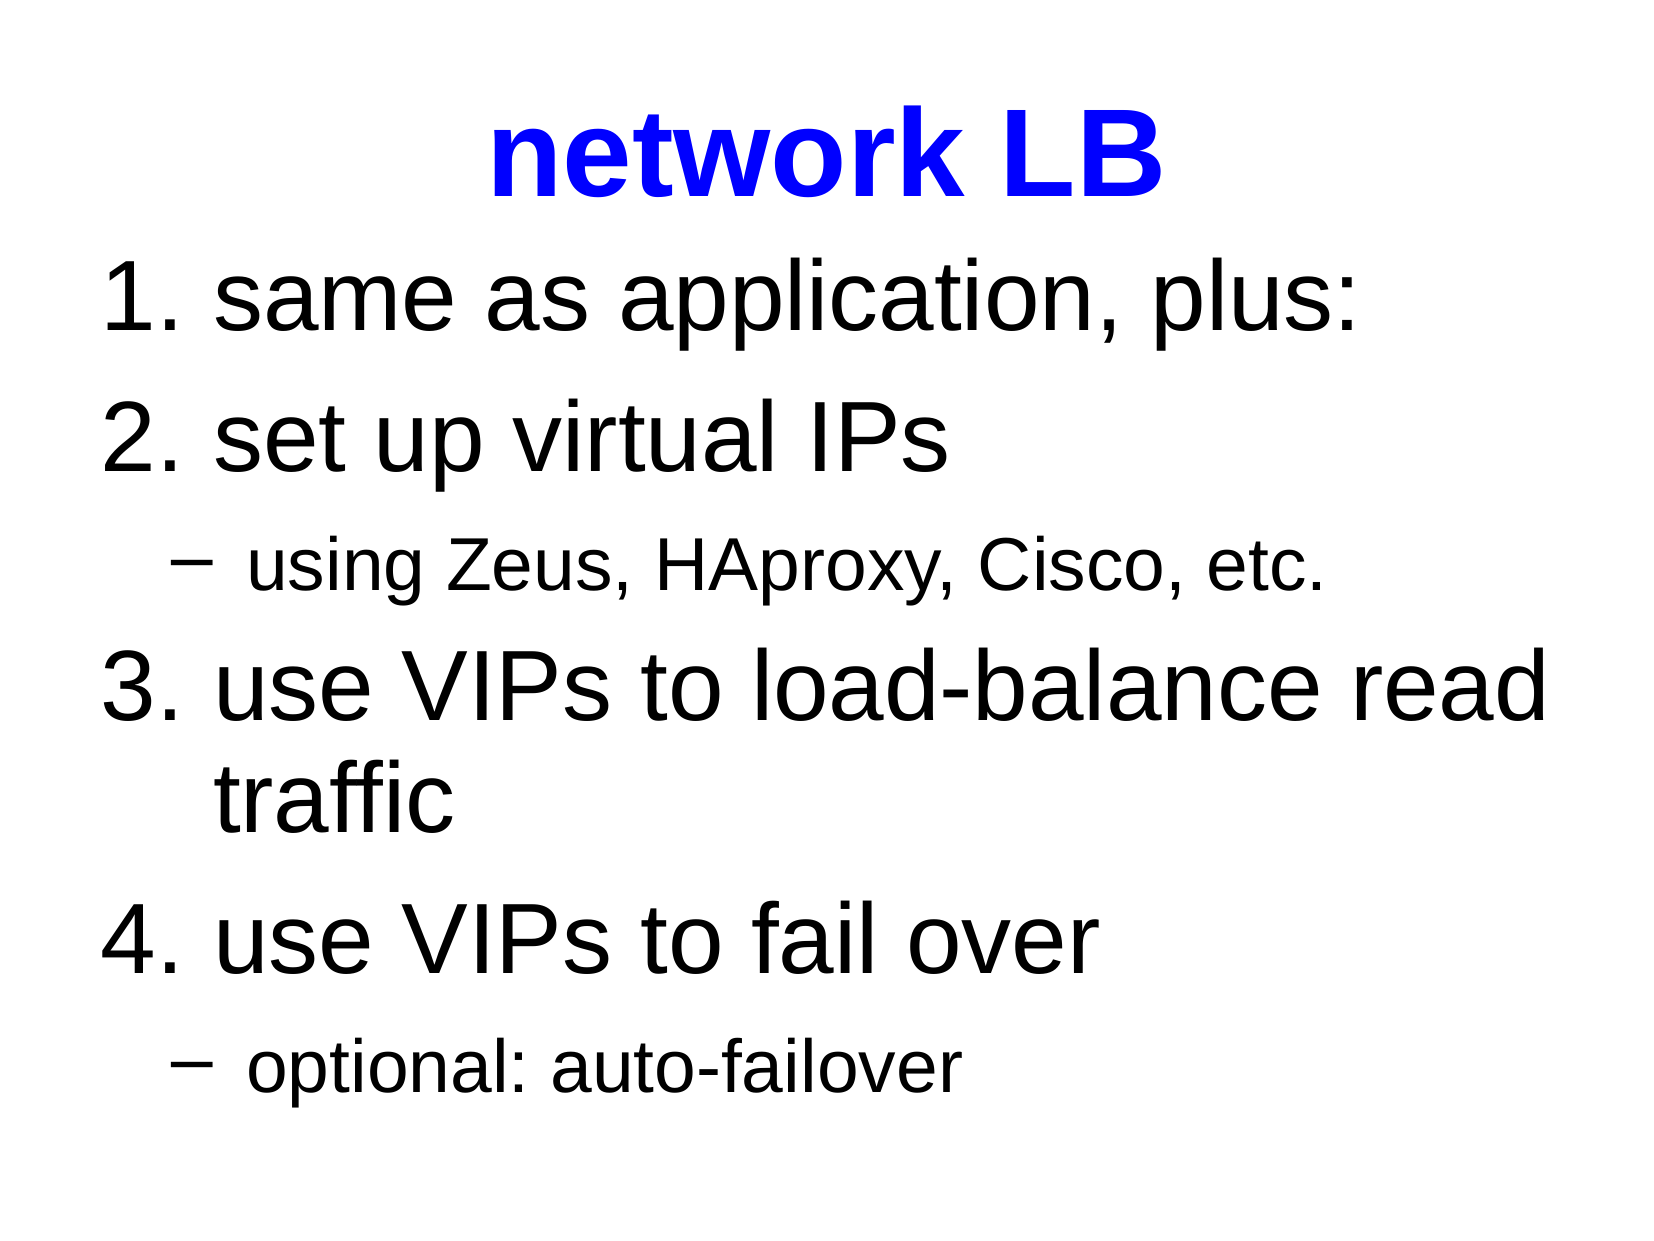

# network LB
same as application, plus:
set up virtual IPs
using Zeus, HAproxy, Cisco, etc.
use VIPs to load-balance read traffic
use VIPs to fail over
optional: auto-failover